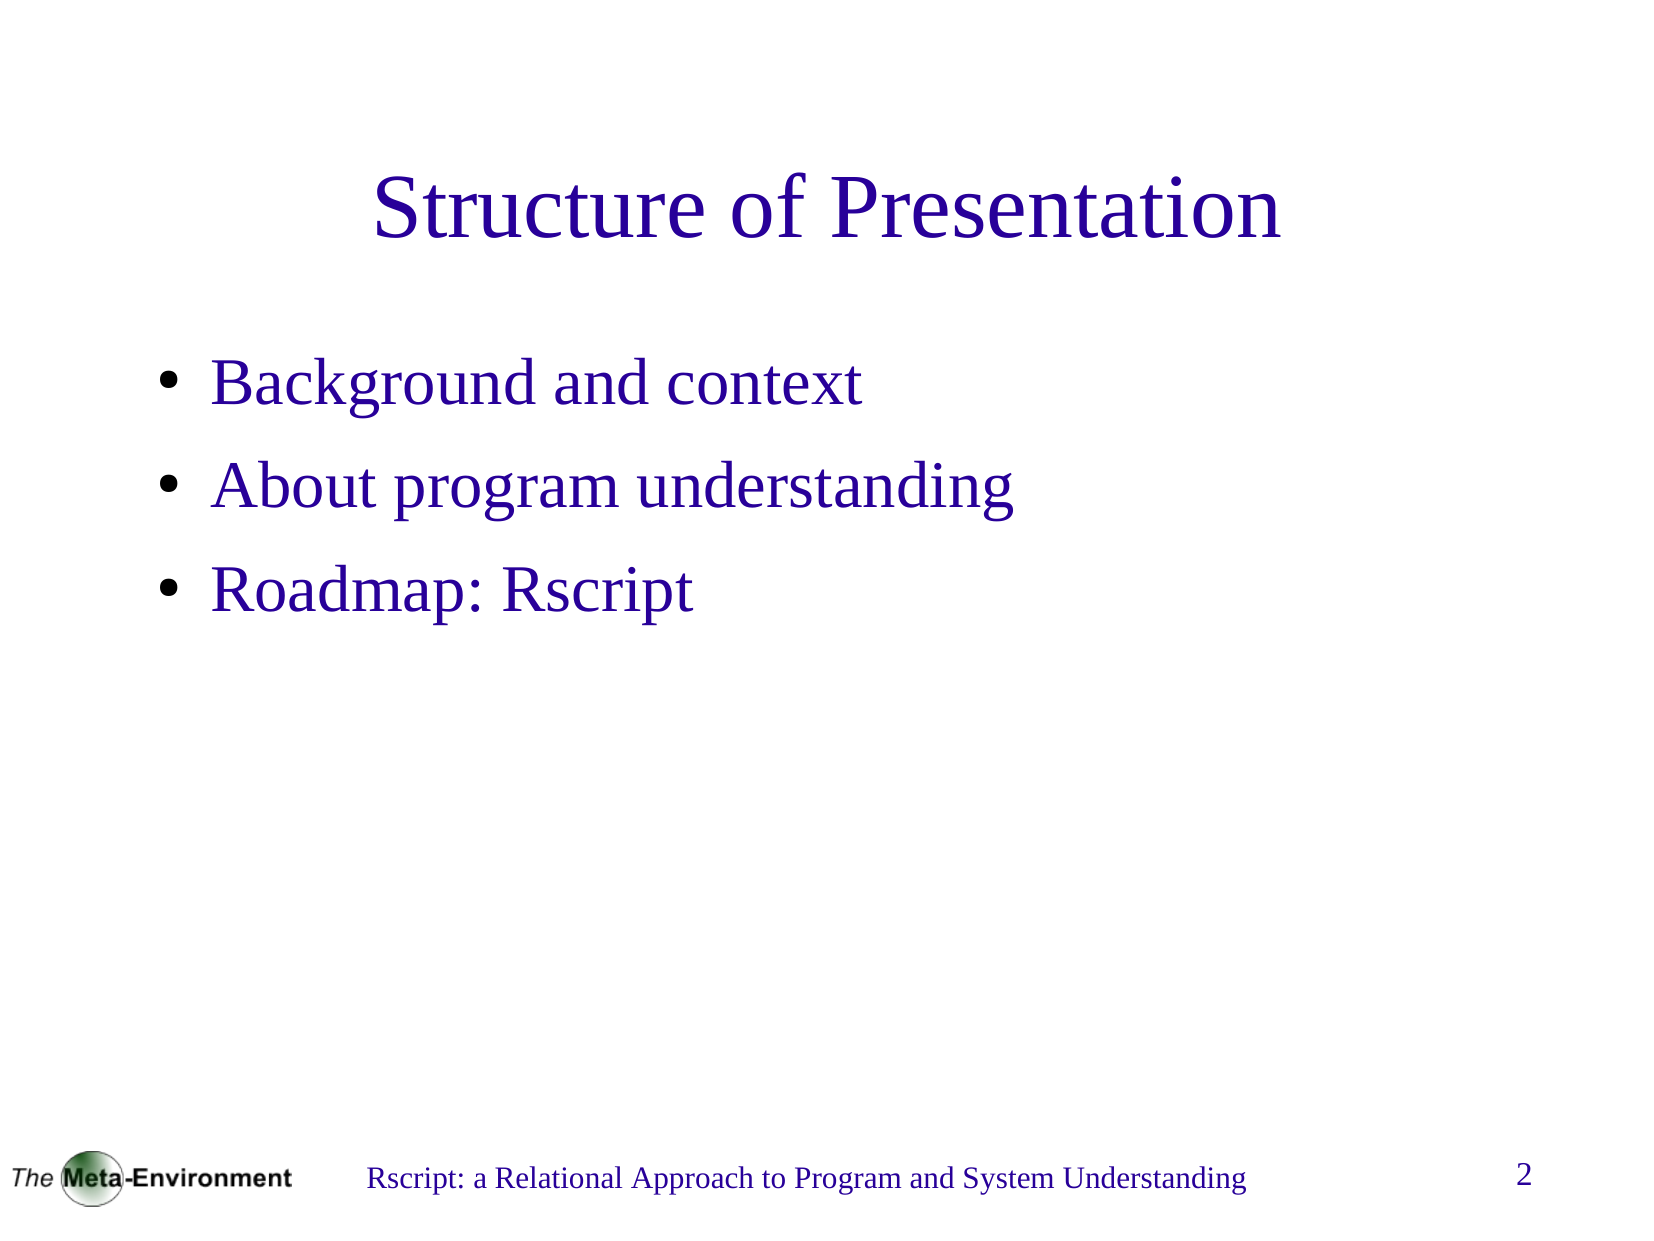

# Structure of Presentation
Background and context
About program understanding
Roadmap: Rscript